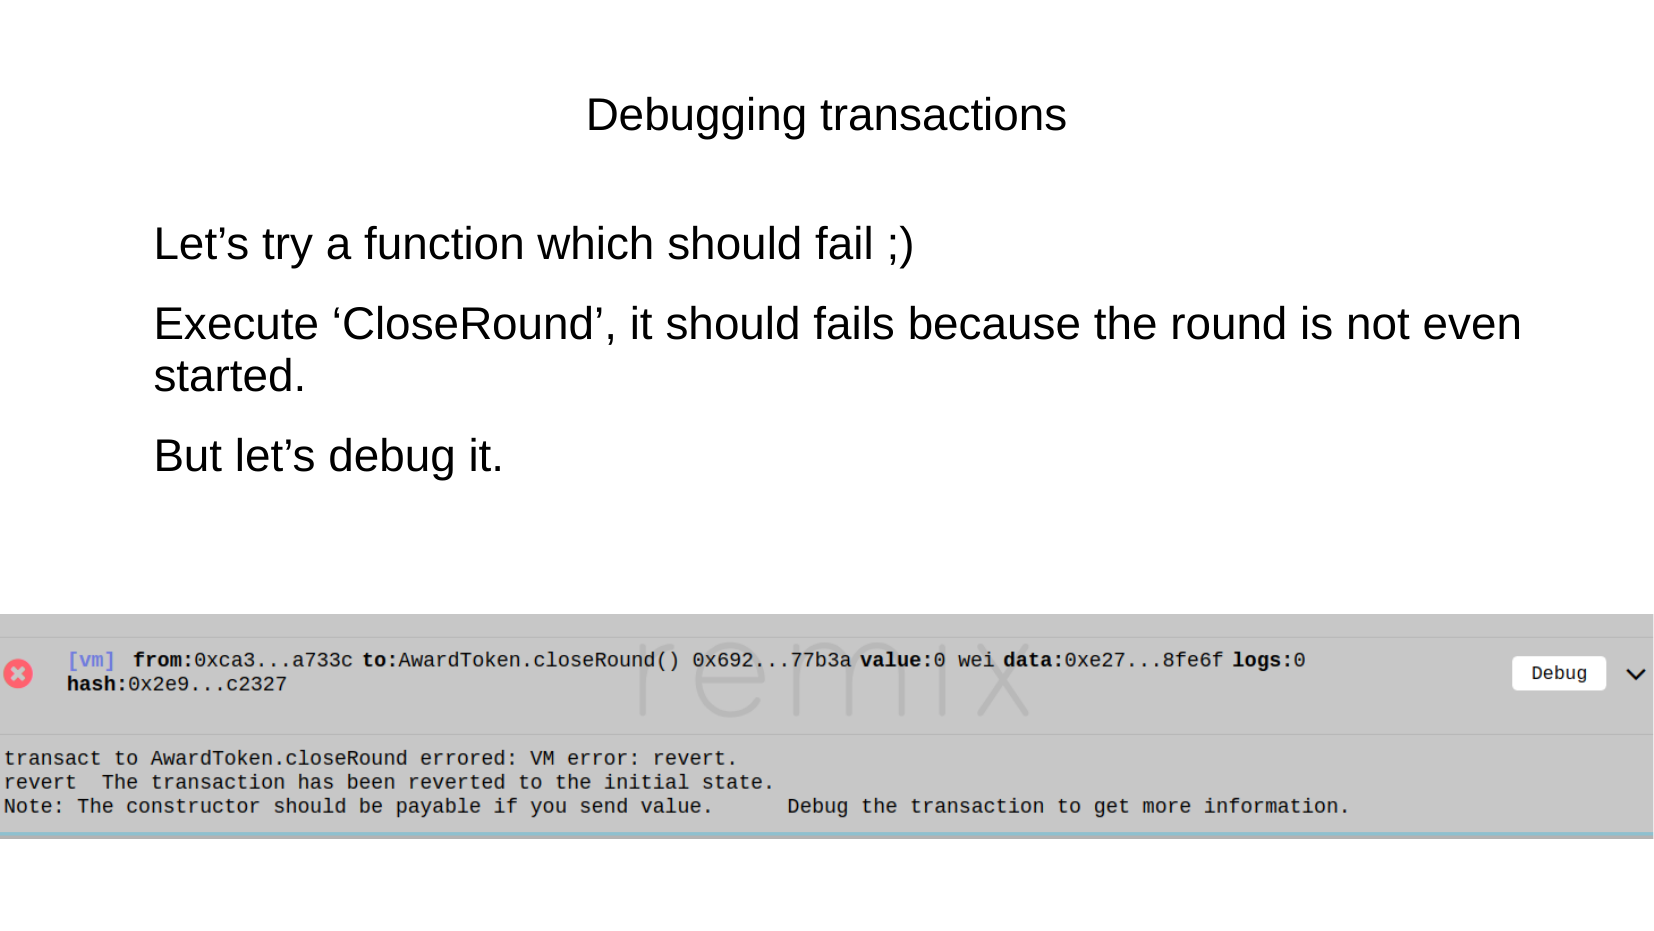

# Debugging transactions
Let’s try a function which should fail ;)
Execute ‘CloseRound’, it should fails because the round is not even started.
But let’s debug it.